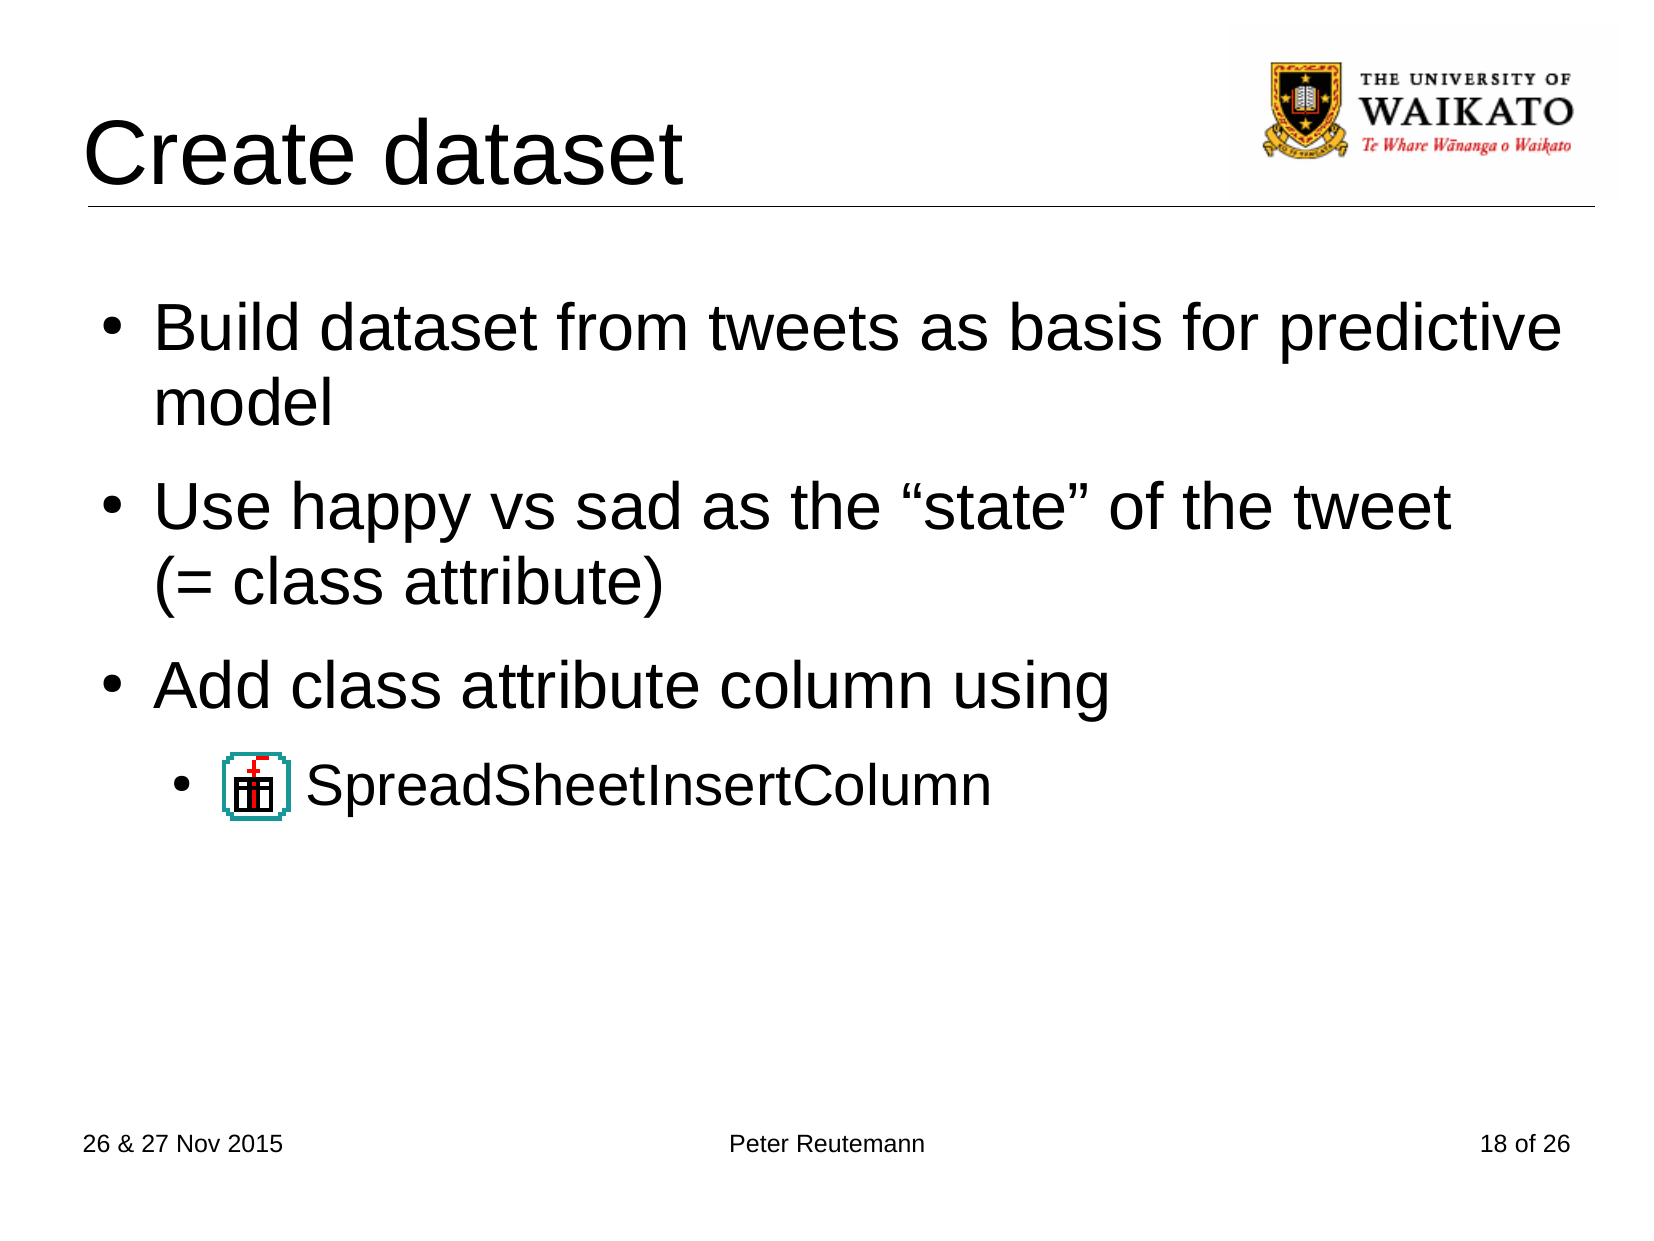

# Create dataset
Build dataset from tweets as basis for predictive model
Use happy vs sad as the “state” of the tweet (= class attribute)
Add class attribute column using
 SpreadSheetInsertColumn
26 & 27 Nov 2015
Peter Reutemann
18